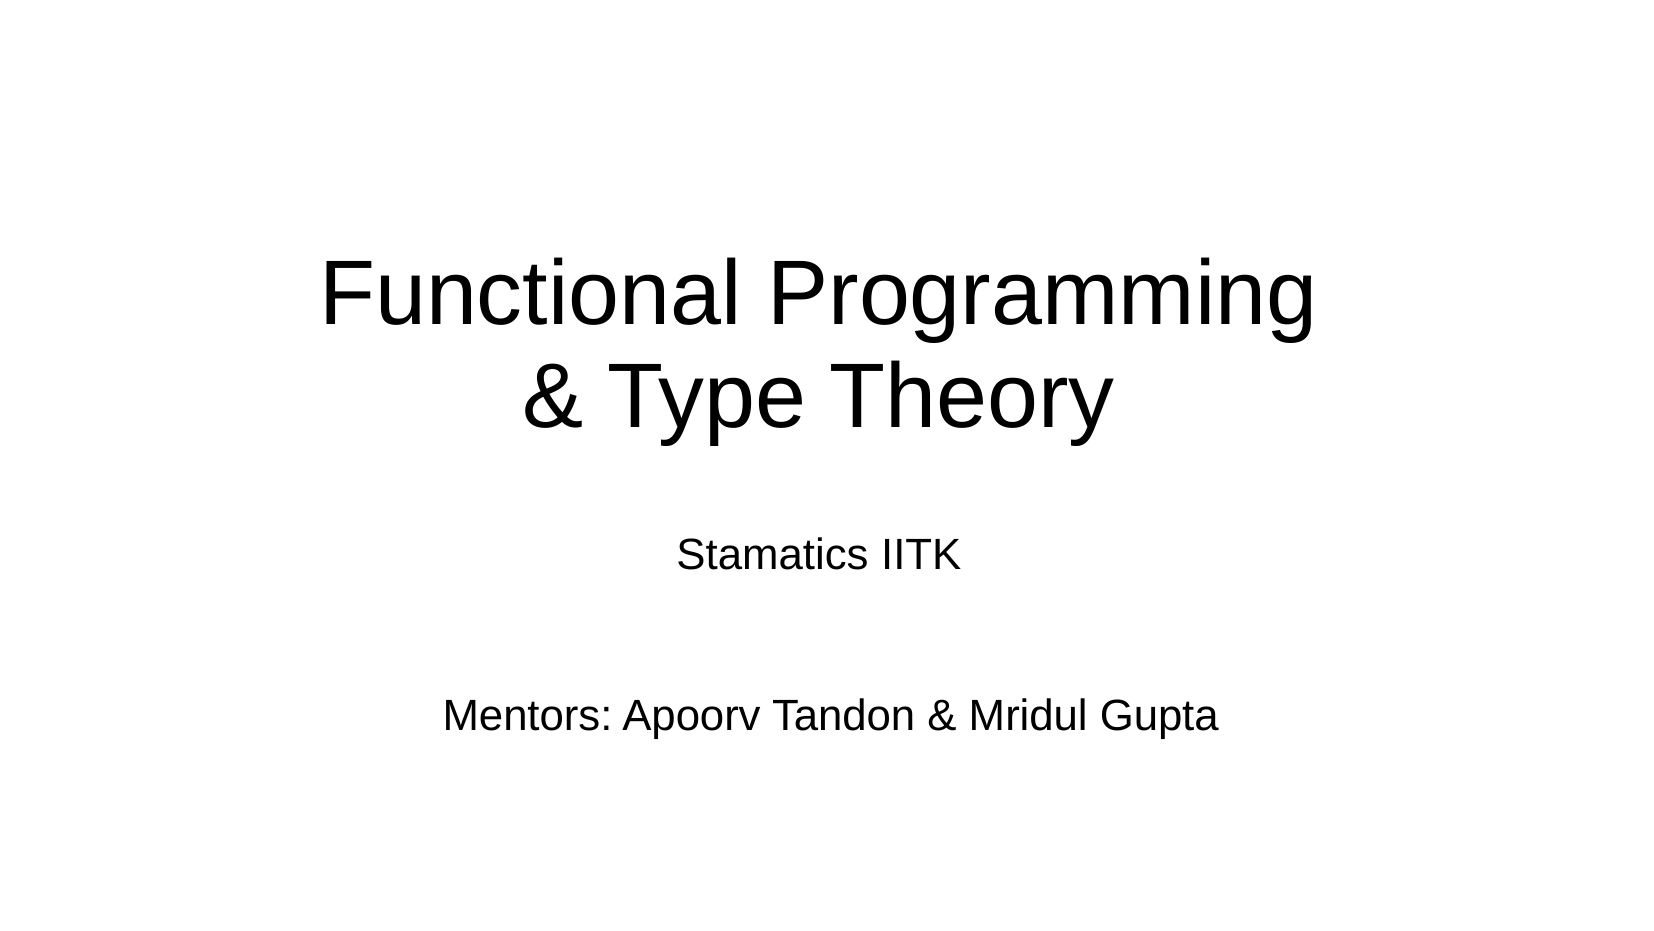

# Functional Programming & Type Theory
Stamatics IITK
Mentors: Apoorv Tandon & Mridul Gupta